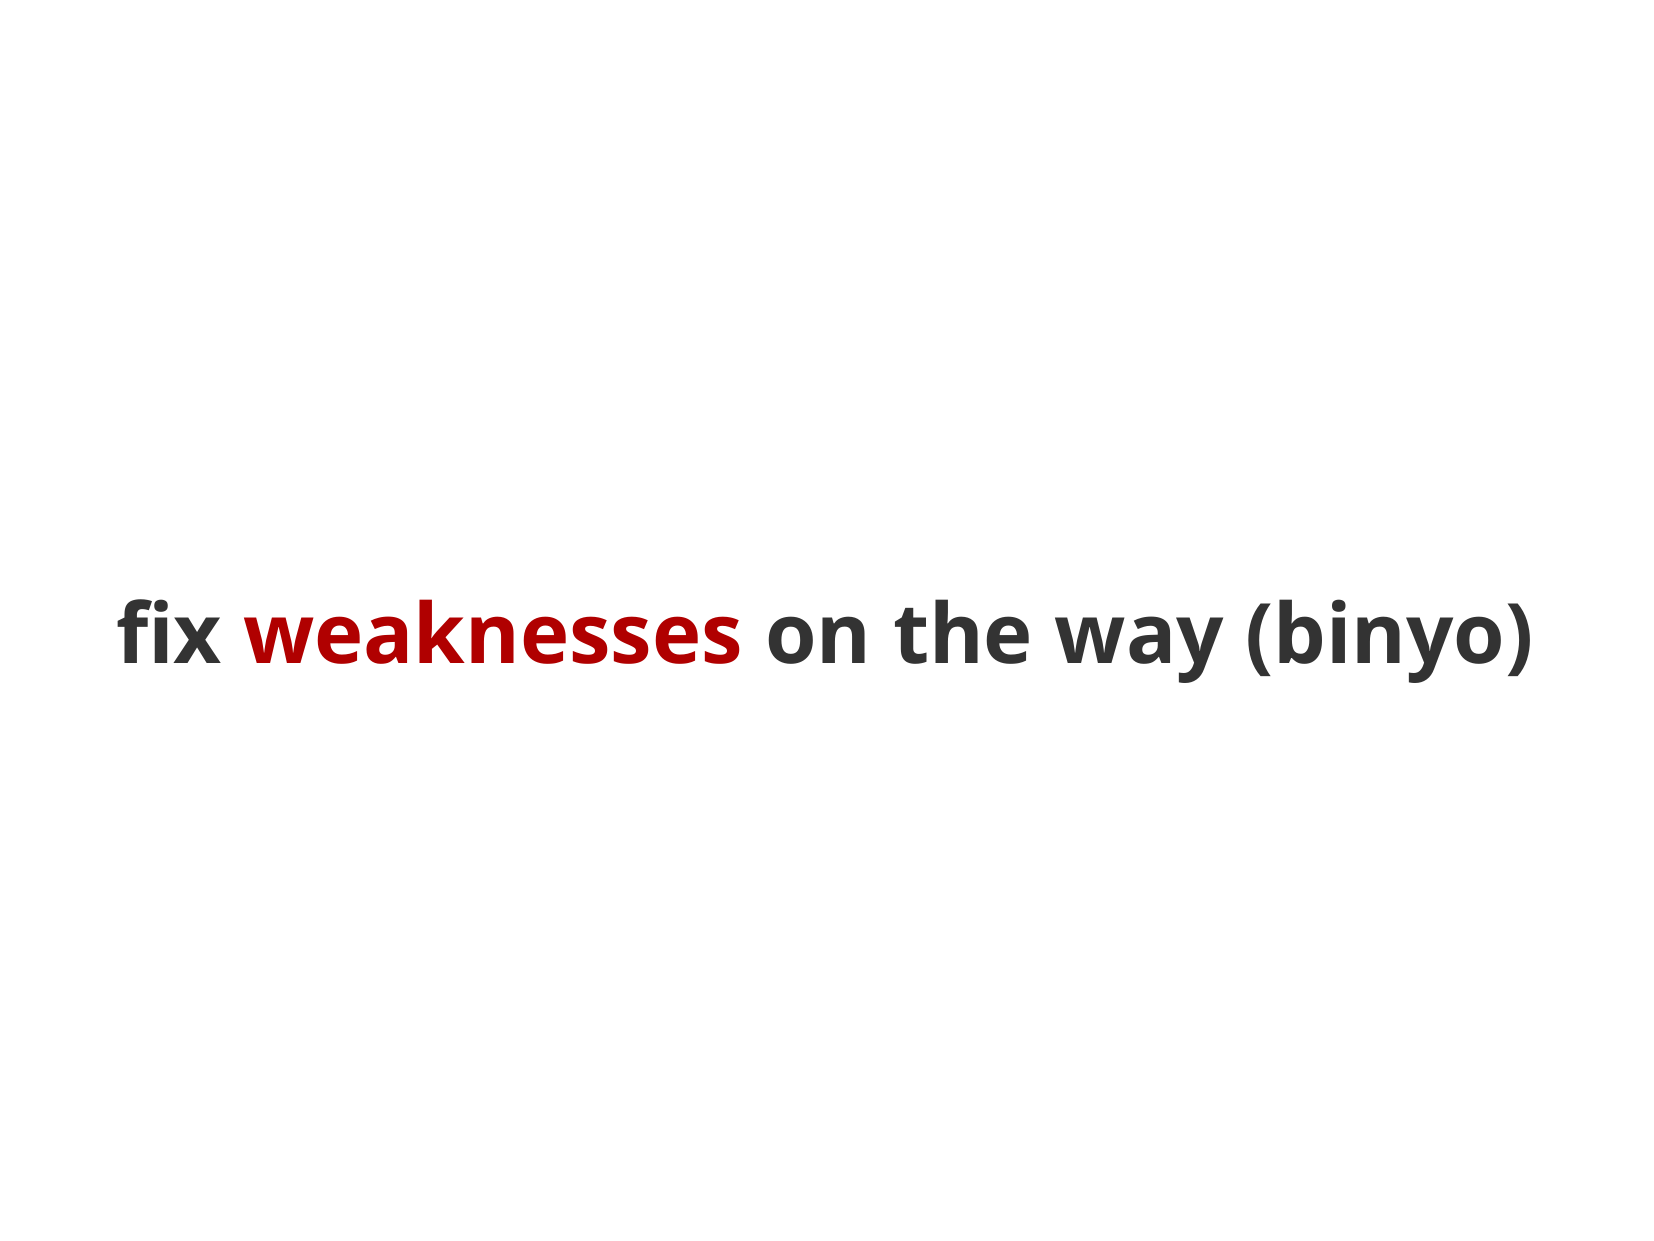

#
fix weaknesses on the way (binyo)